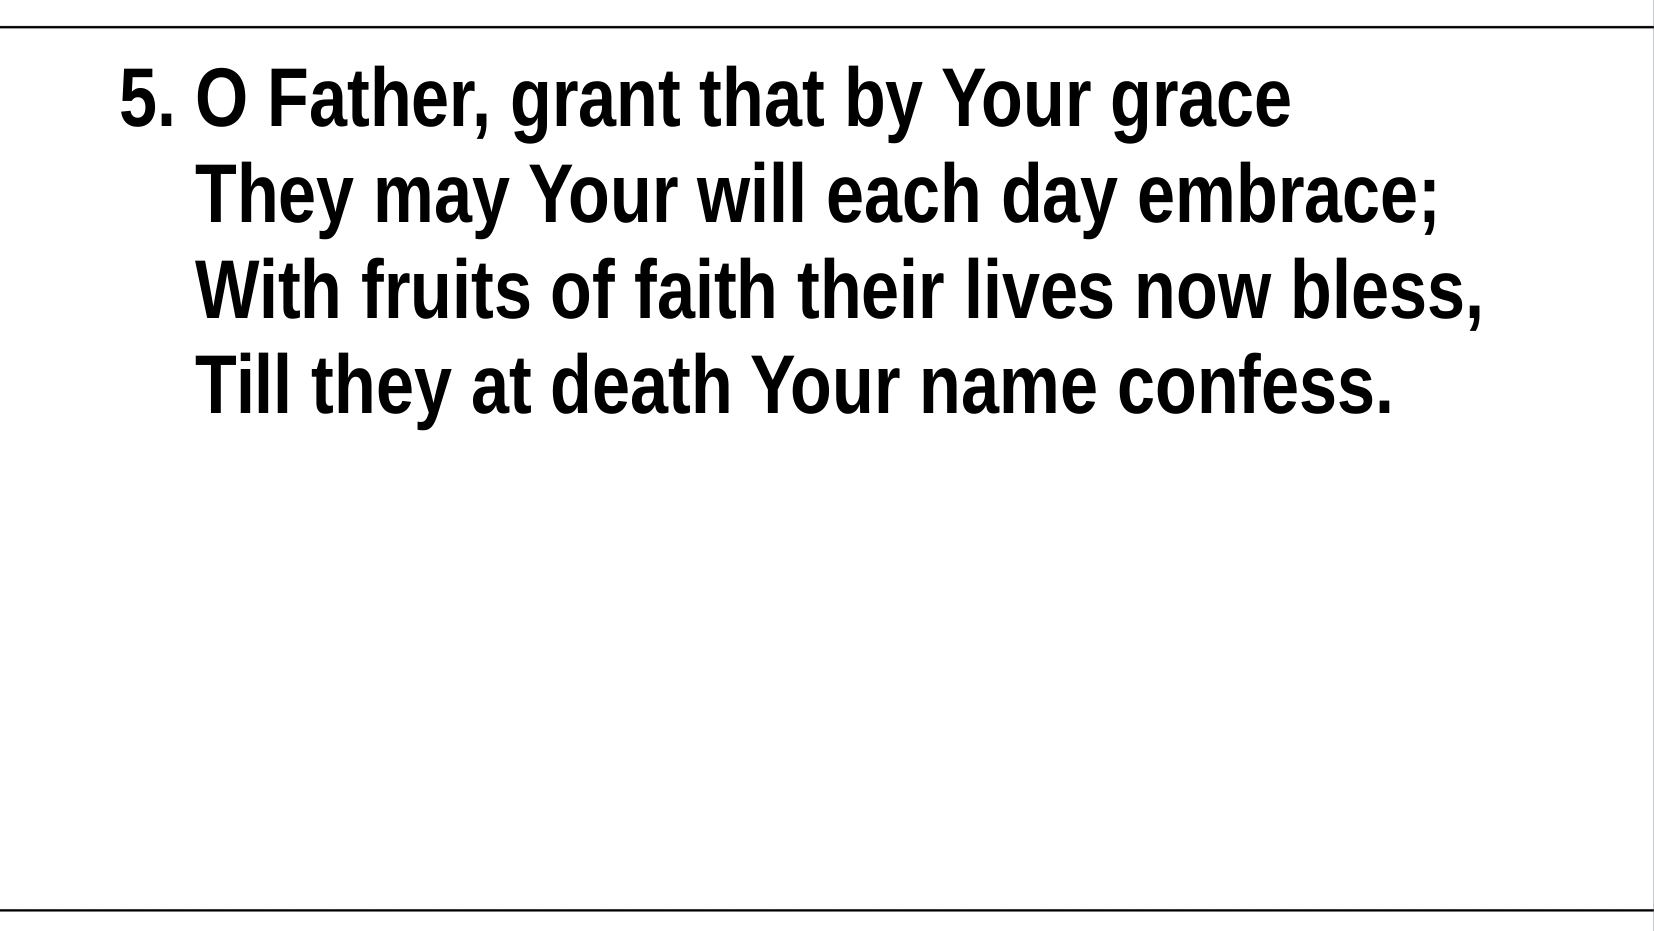

5. O Father, grant that by Your grace
 They may Your will each day embrace;
 With fruits of faith their lives now bless,
 Till they at death Your name confess.